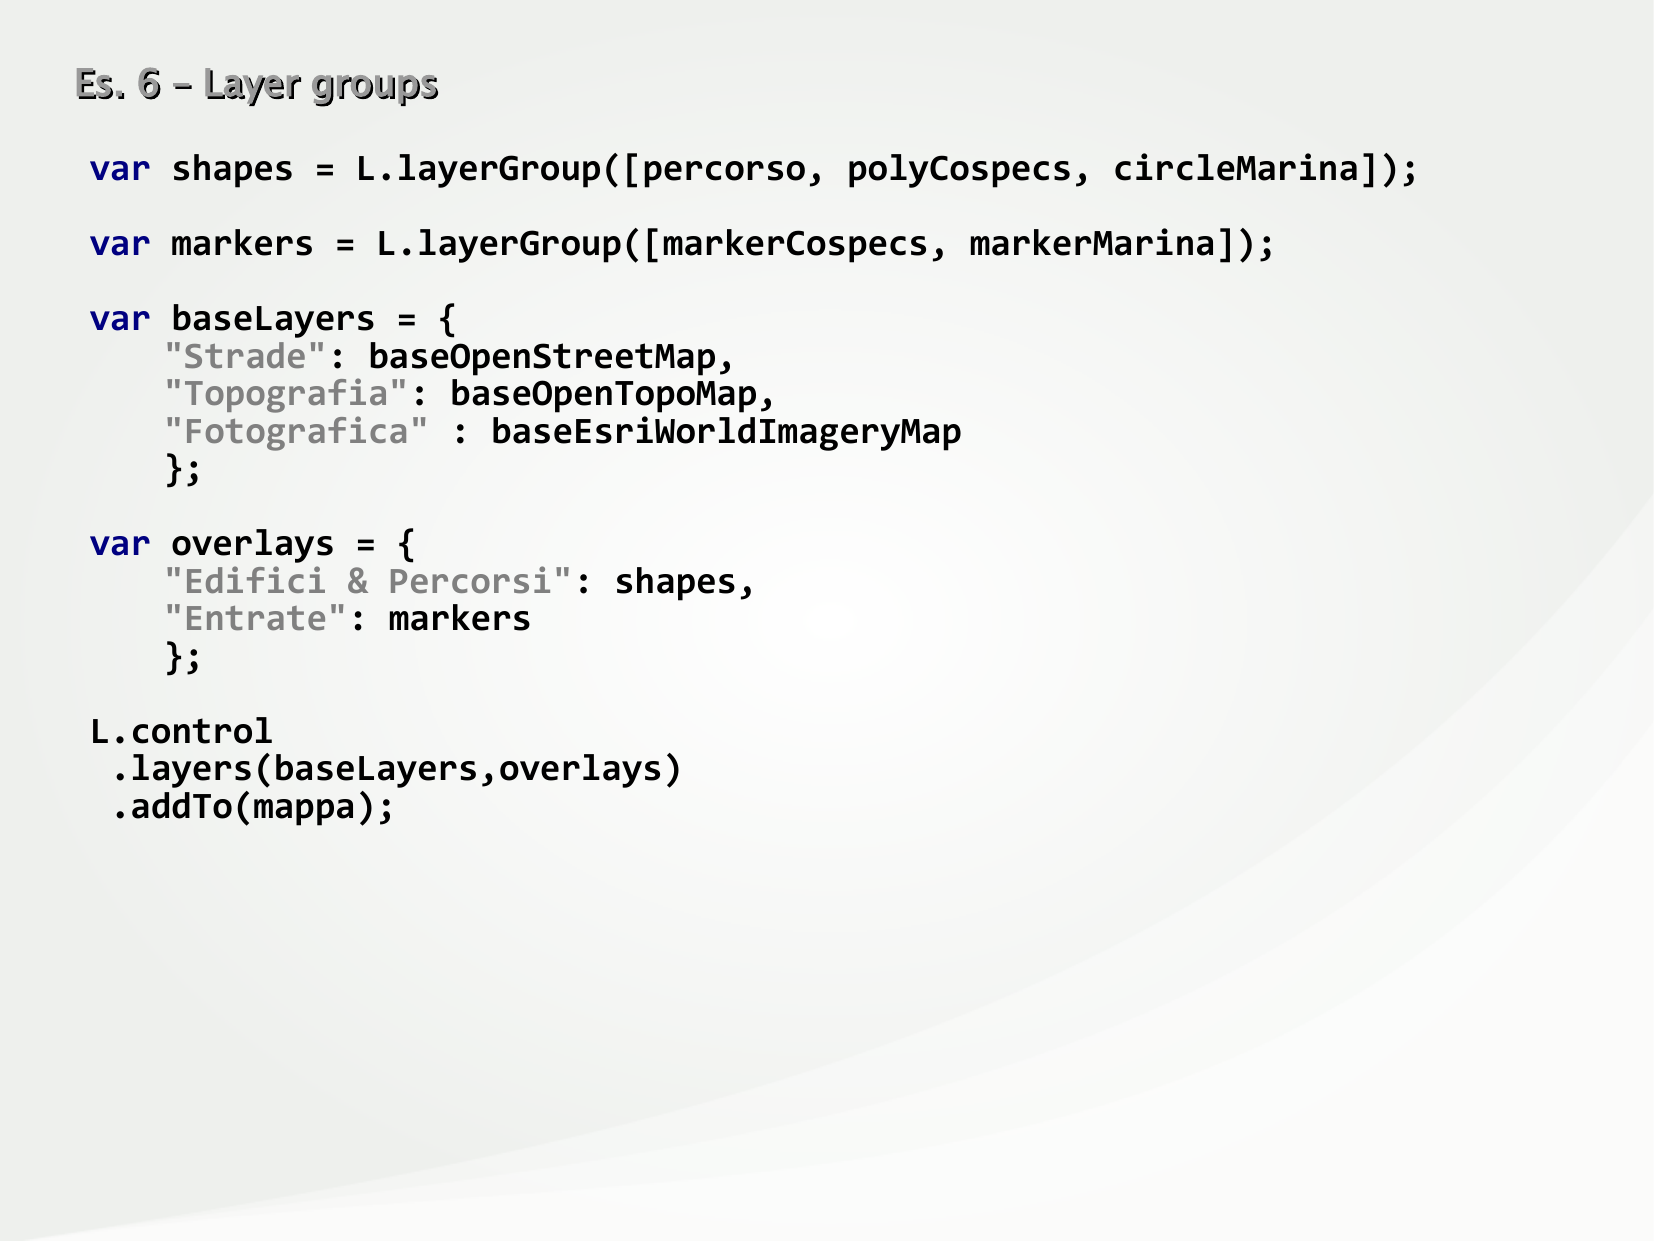

Es. 6 – Layer groups
var shapes = L.layerGroup([percorso, polyCospecs, circleMarina]);
var markers = L.layerGroup([markerCospecs, markerMarina]);
var baseLayers = {
	"Strade": baseOpenStreetMap,
	"Topografia": baseOpenTopoMap,
	"Fotografica" : baseEsriWorldImageryMap
	};
var overlays = {
	"Edifici & Percorsi": shapes,
	"Entrate": markers
	};
L.control
 .layers(baseLayers,overlays)
 .addTo(mappa);